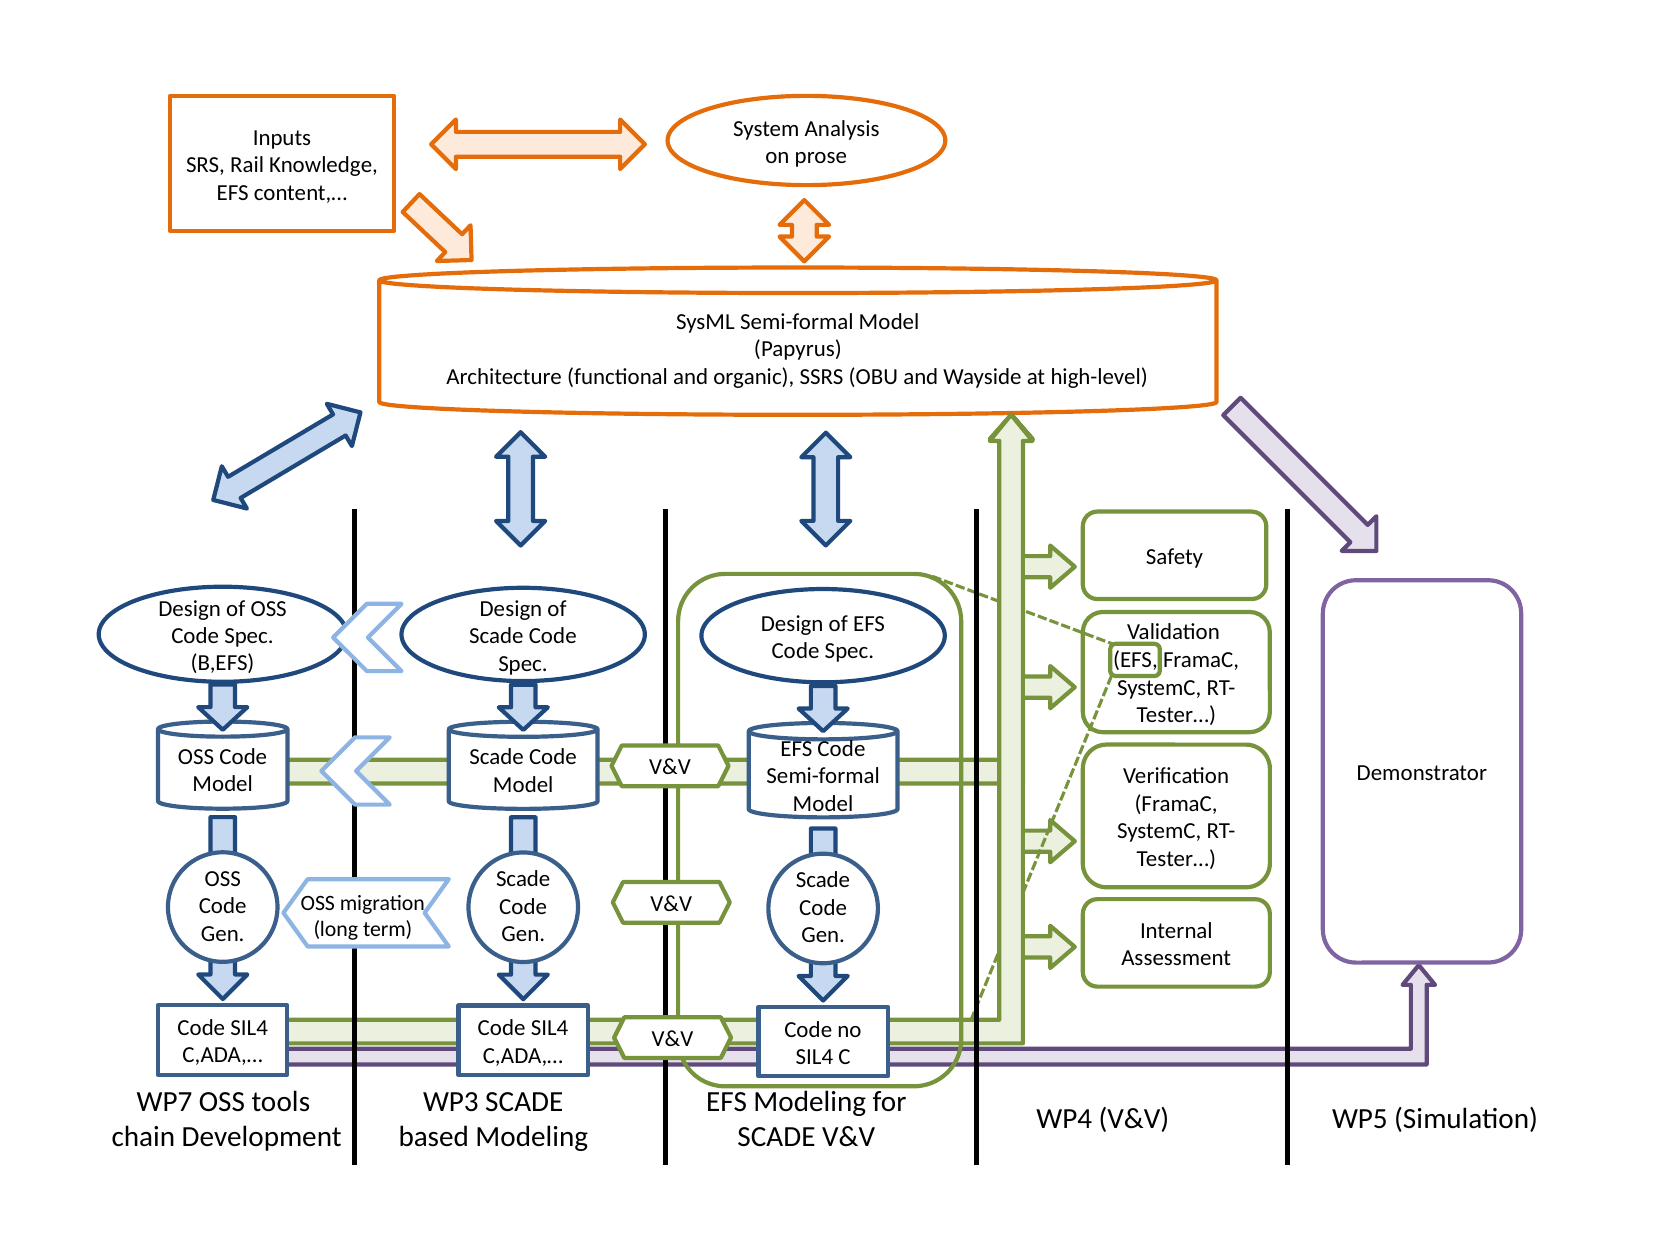

Inputs
SRS, Rail Knowledge,
EFS content,…
System Analysis on prose
SysML Semi-formal Model
(Papyrus)
Architecture (functional and organic), SSRS (OBU and Wayside at high-level)
Safety
Demonstrator
Design of OSS Code Spec. (B,EFS)
OSS Code
Model
OSS
Code
Gen.
Code SIL4
C,ADA,…
Design of Scade Code Spec.
Scade Code
Model
Scade
Code
Gen.
Code SIL4
C,ADA,…
Design of EFS Code Spec.
EFS Code
Semi-formal Model
Scade
Code
Gen.
Code no SIL4 C
Validation
(EFS, FramaC, SystemC, RT-Tester…)
Verification
(FramaC, SystemC, RT-Tester…)
V&V
OSS migration
(long term)
V&V
Internal
Assessment
V&V
WP7 OSS tools
chain Development
WP3 SCADE based Modeling
EFS Modeling for
SCADE V&V
WP4 (V&V)
WP5 (Simulation)